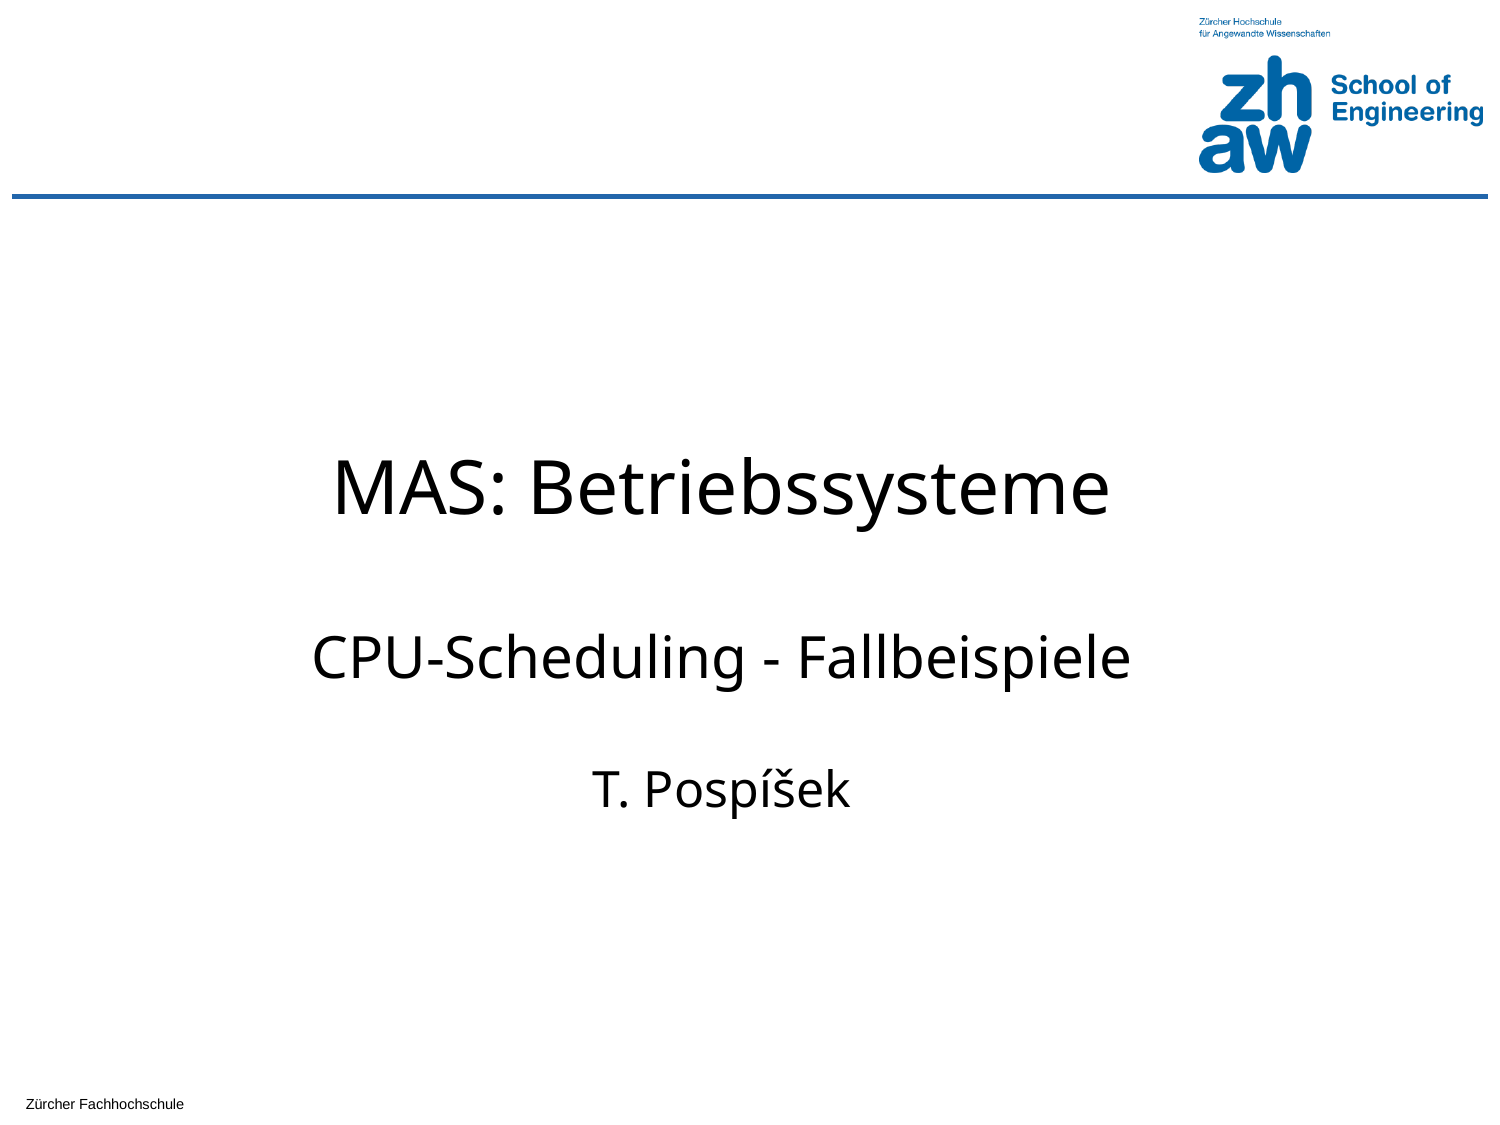

MAS: Betriebssysteme
CPU-Scheduling - Fallbeispiele
T. Pospíšek